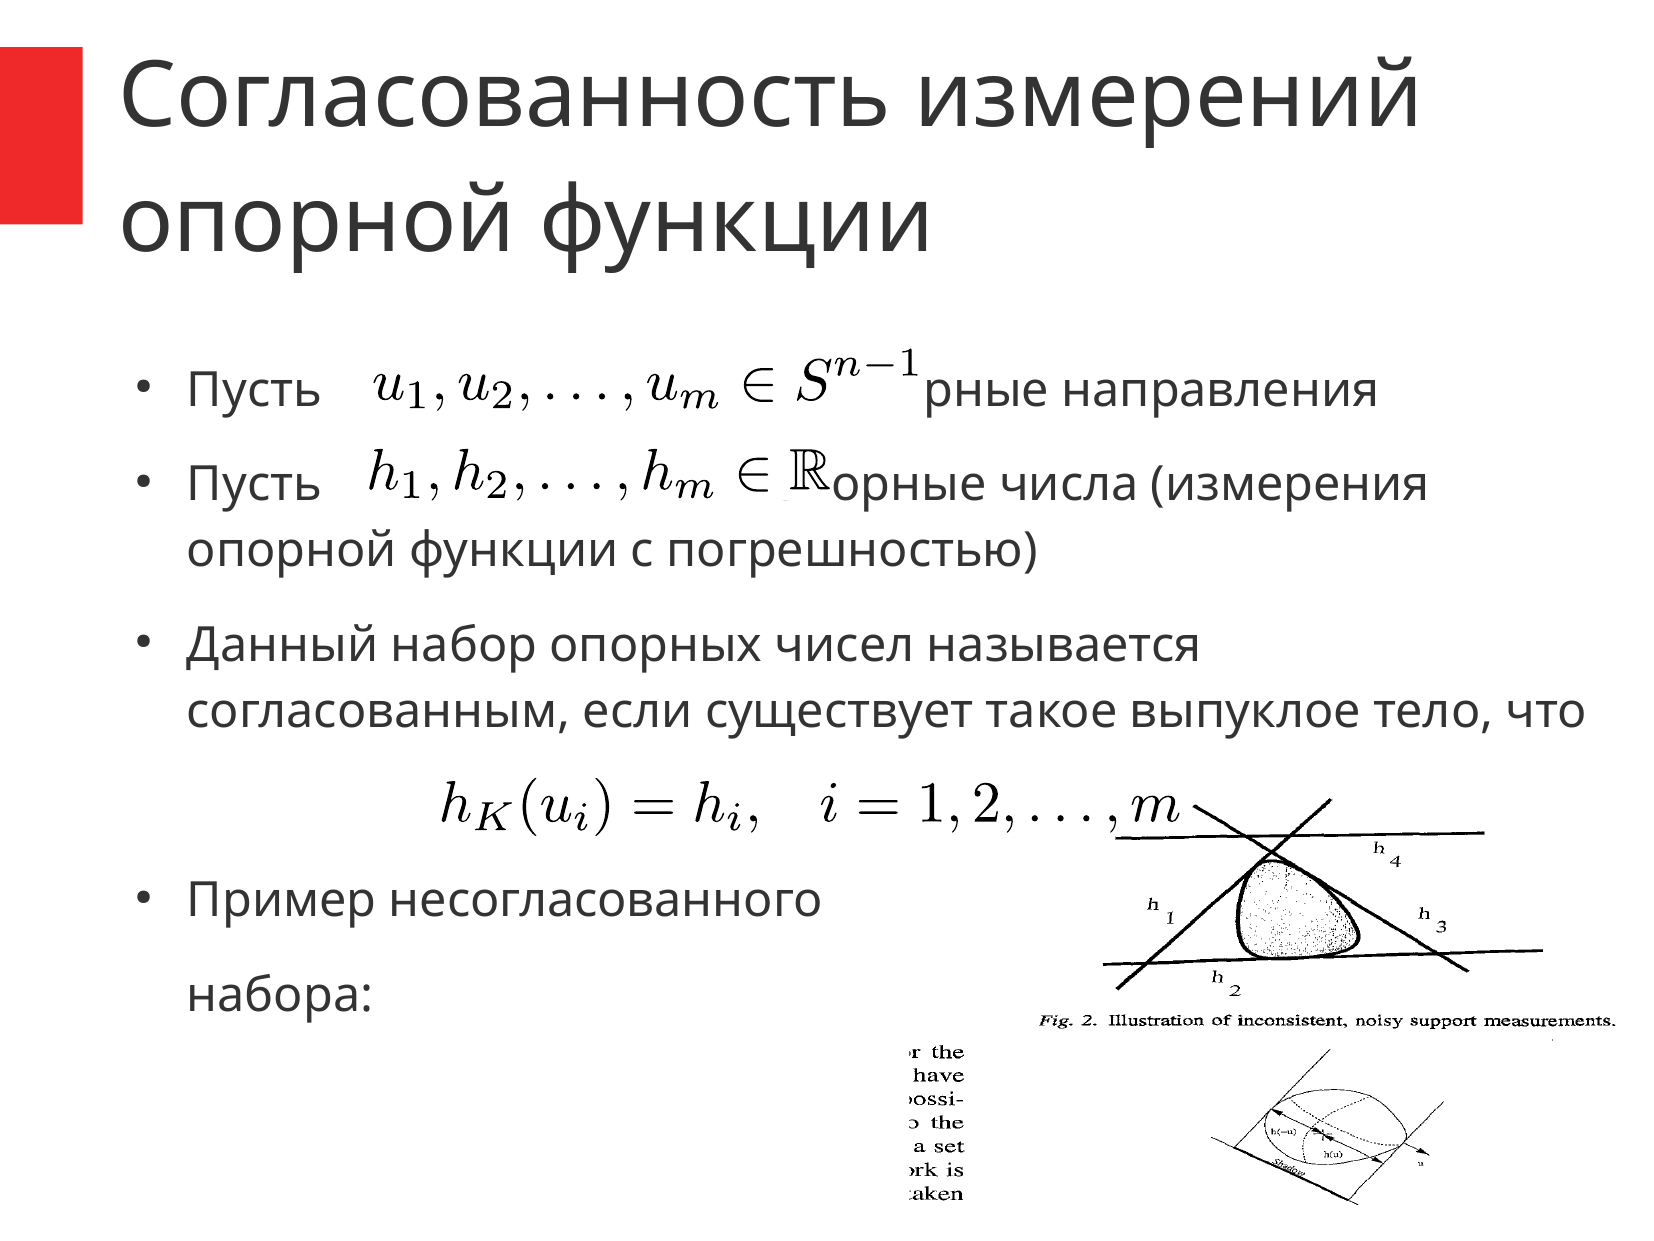

# Согласованность измерений опорной функции
Пусть – опорные направления
Пусть – опорные числа (измерения опорной функции с погрешностью)
Данный набор опорных чисел называется согласованным, если существует такое выпуклое тело, что
Пример несогласованного
набора:
4